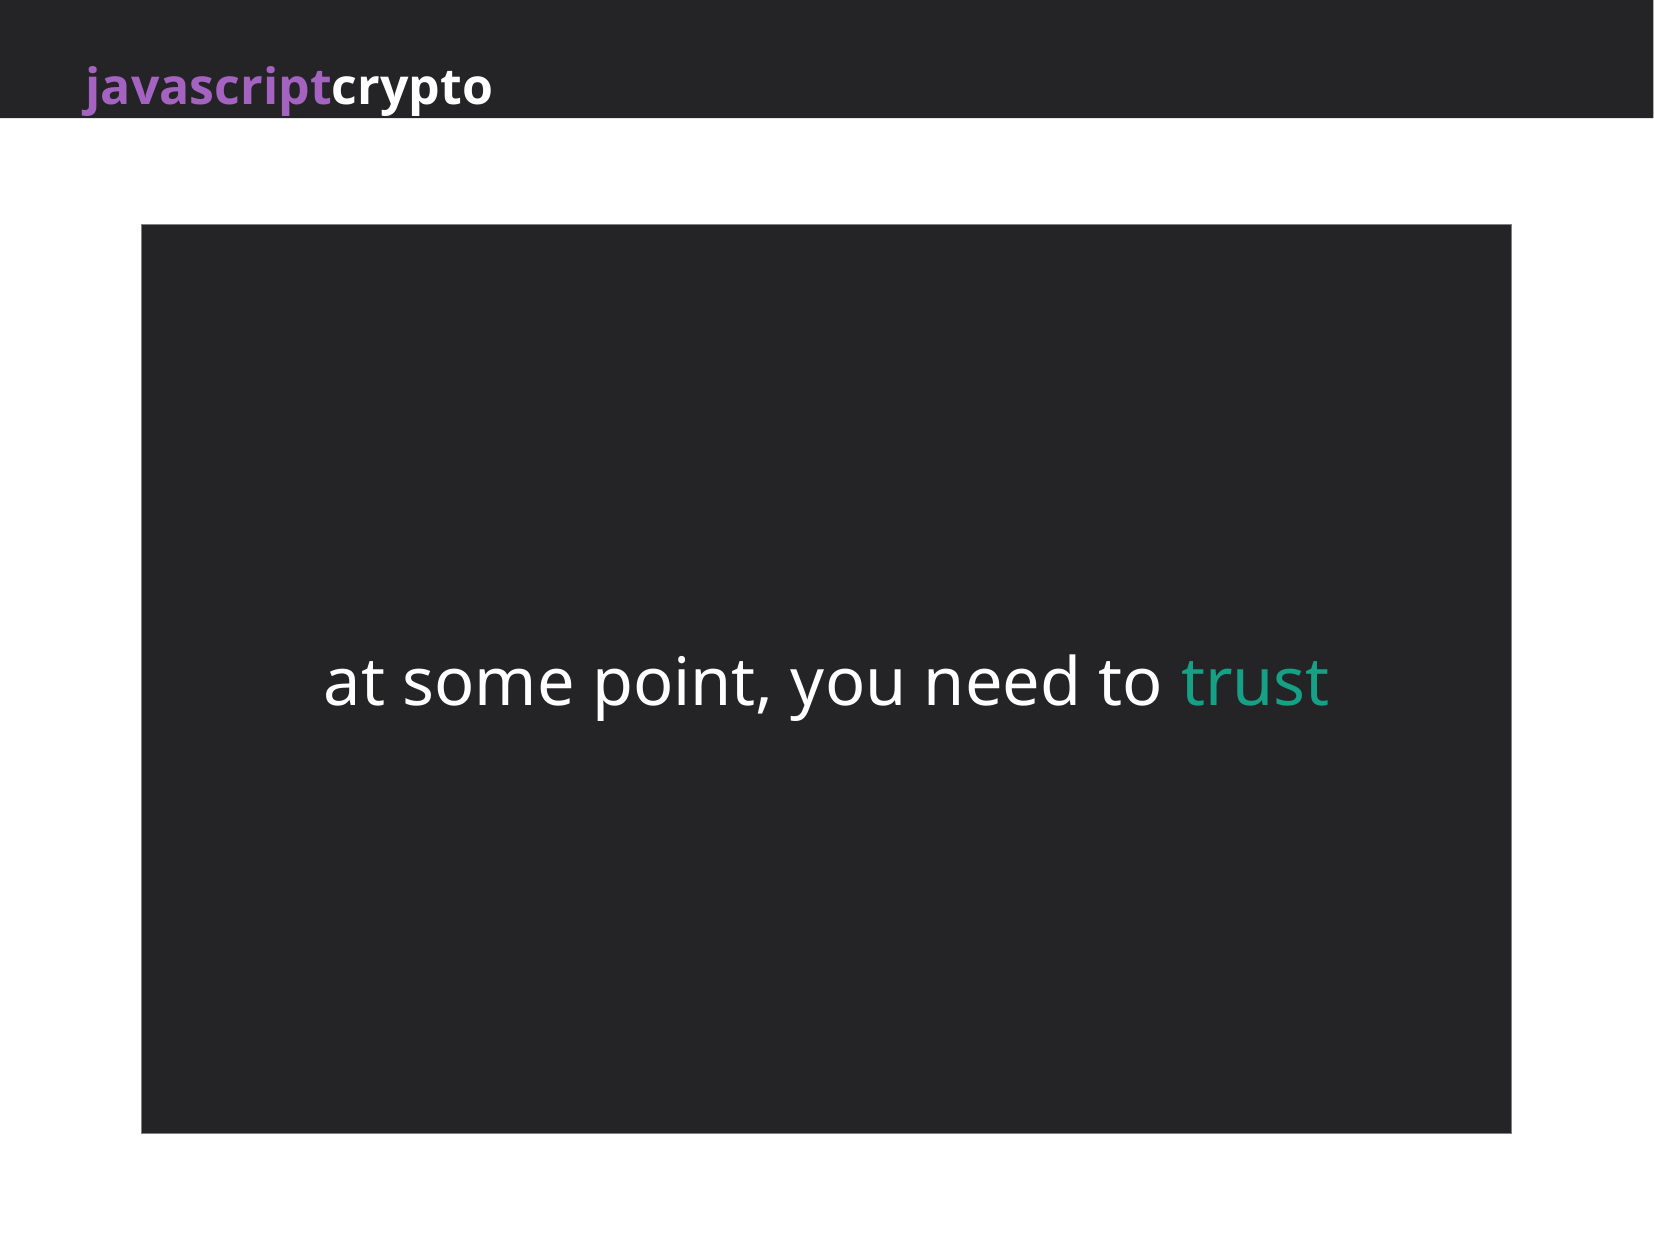

javascriptcrypto
at some point, you need to trust